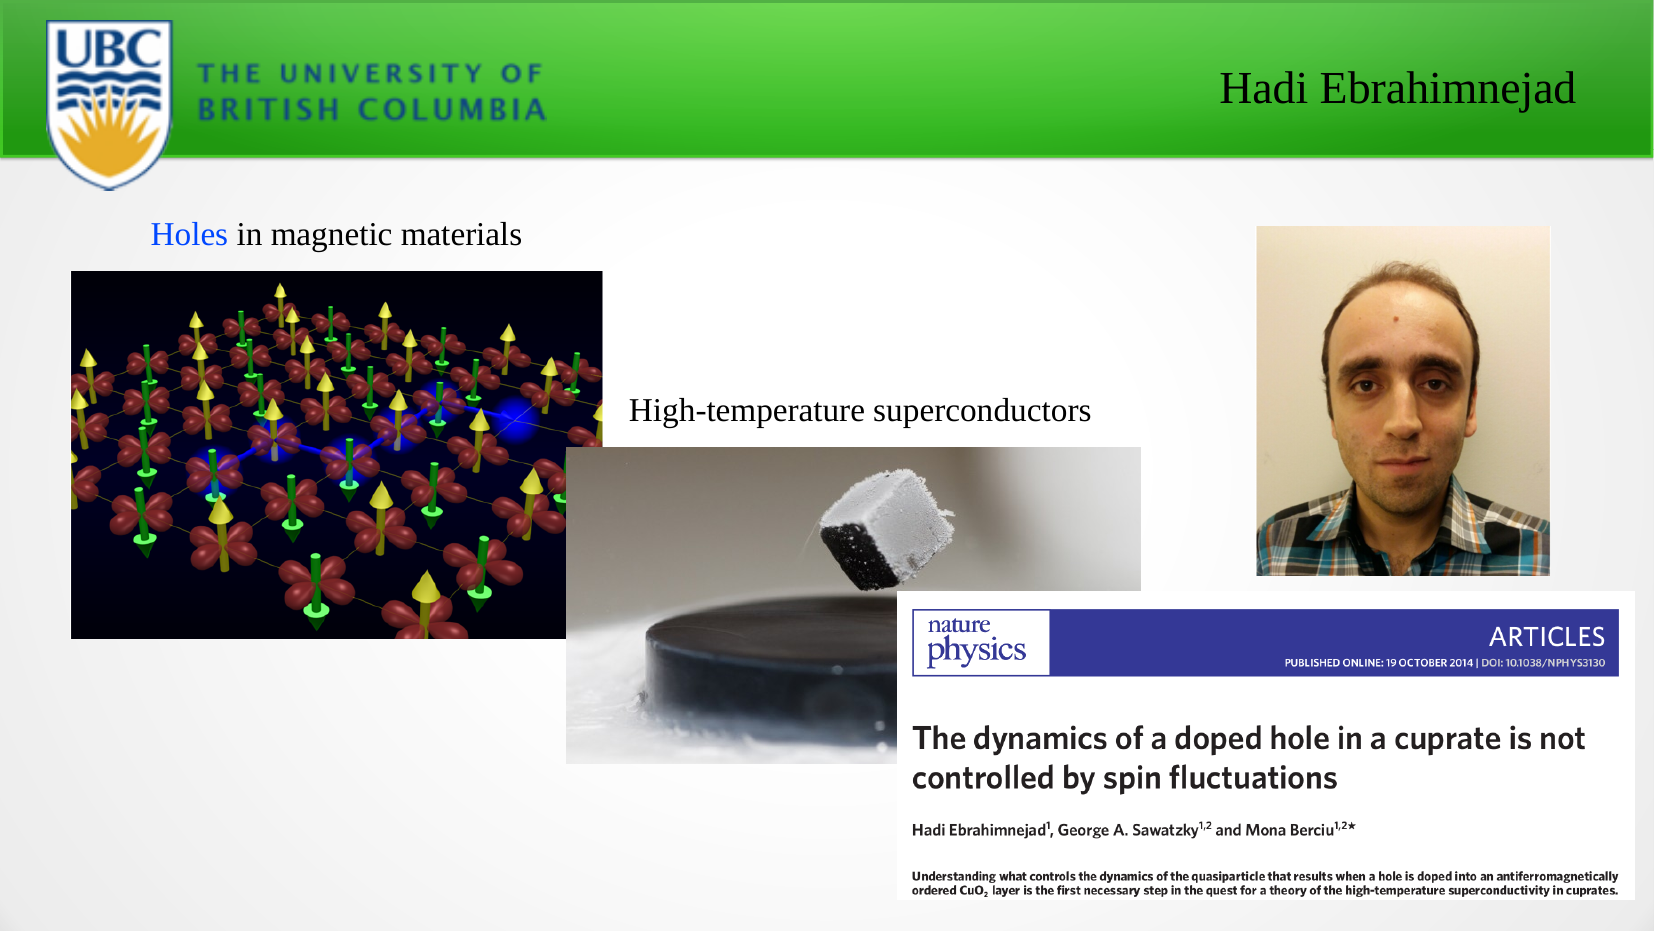

# Hadi Ebrahimnejad
Holes in magnetic materials
High-temperature superconductors